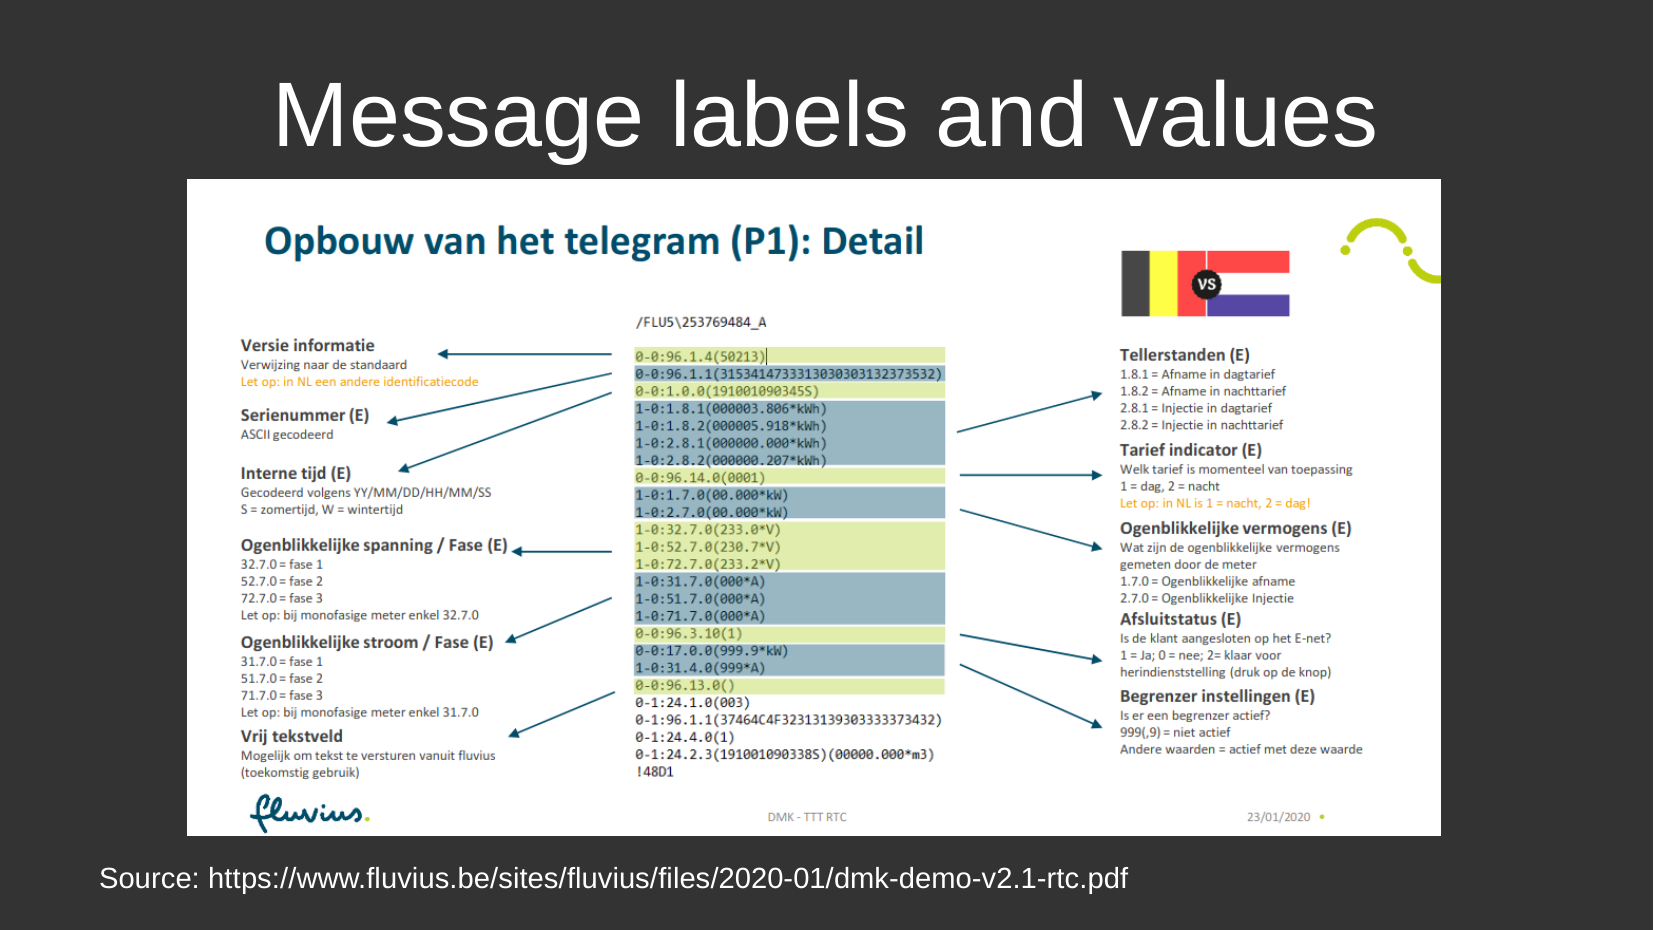

# Message labels and values
Source: https://www.fluvius.be/sites/fluvius/files/2020-01/dmk-demo-v2.1-rtc.pdf